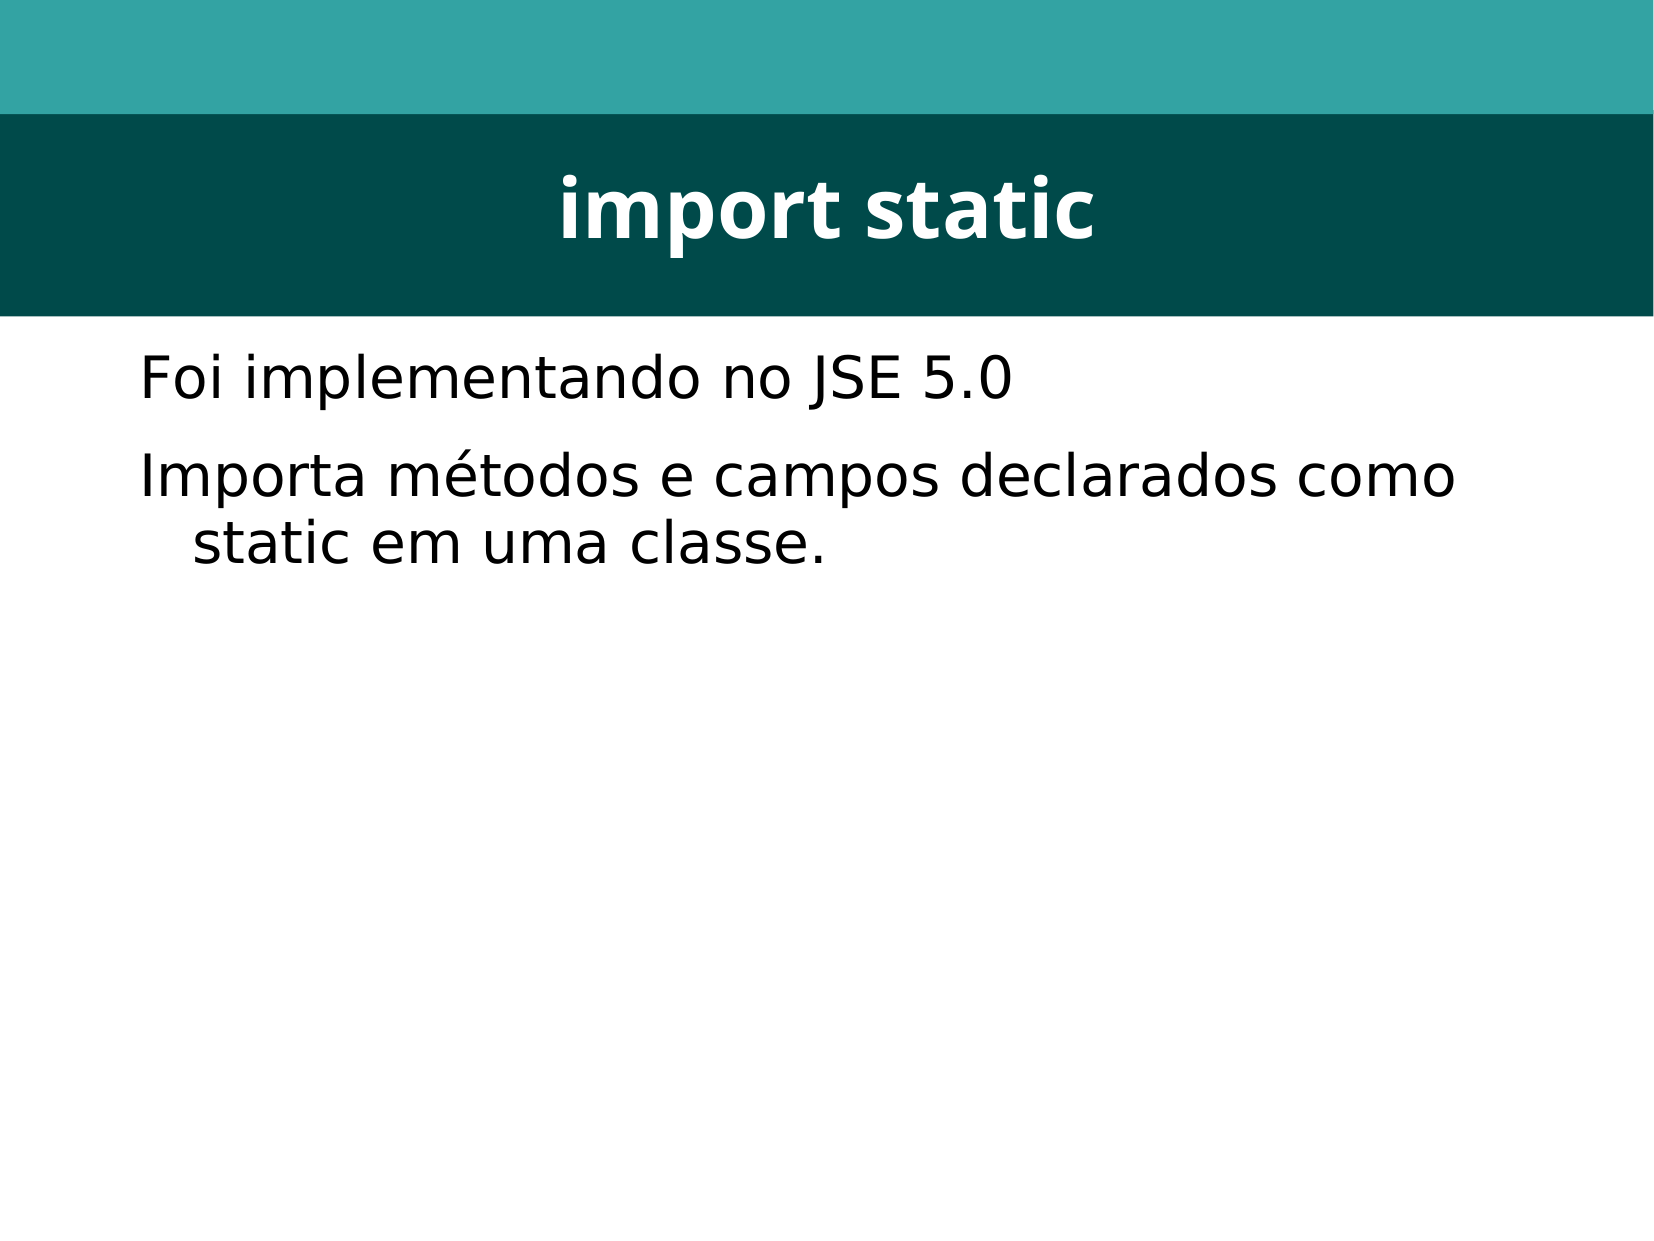

import static
# Foi implementando no JSE 5.0
Importa métodos e campos declarados como static em uma classe.